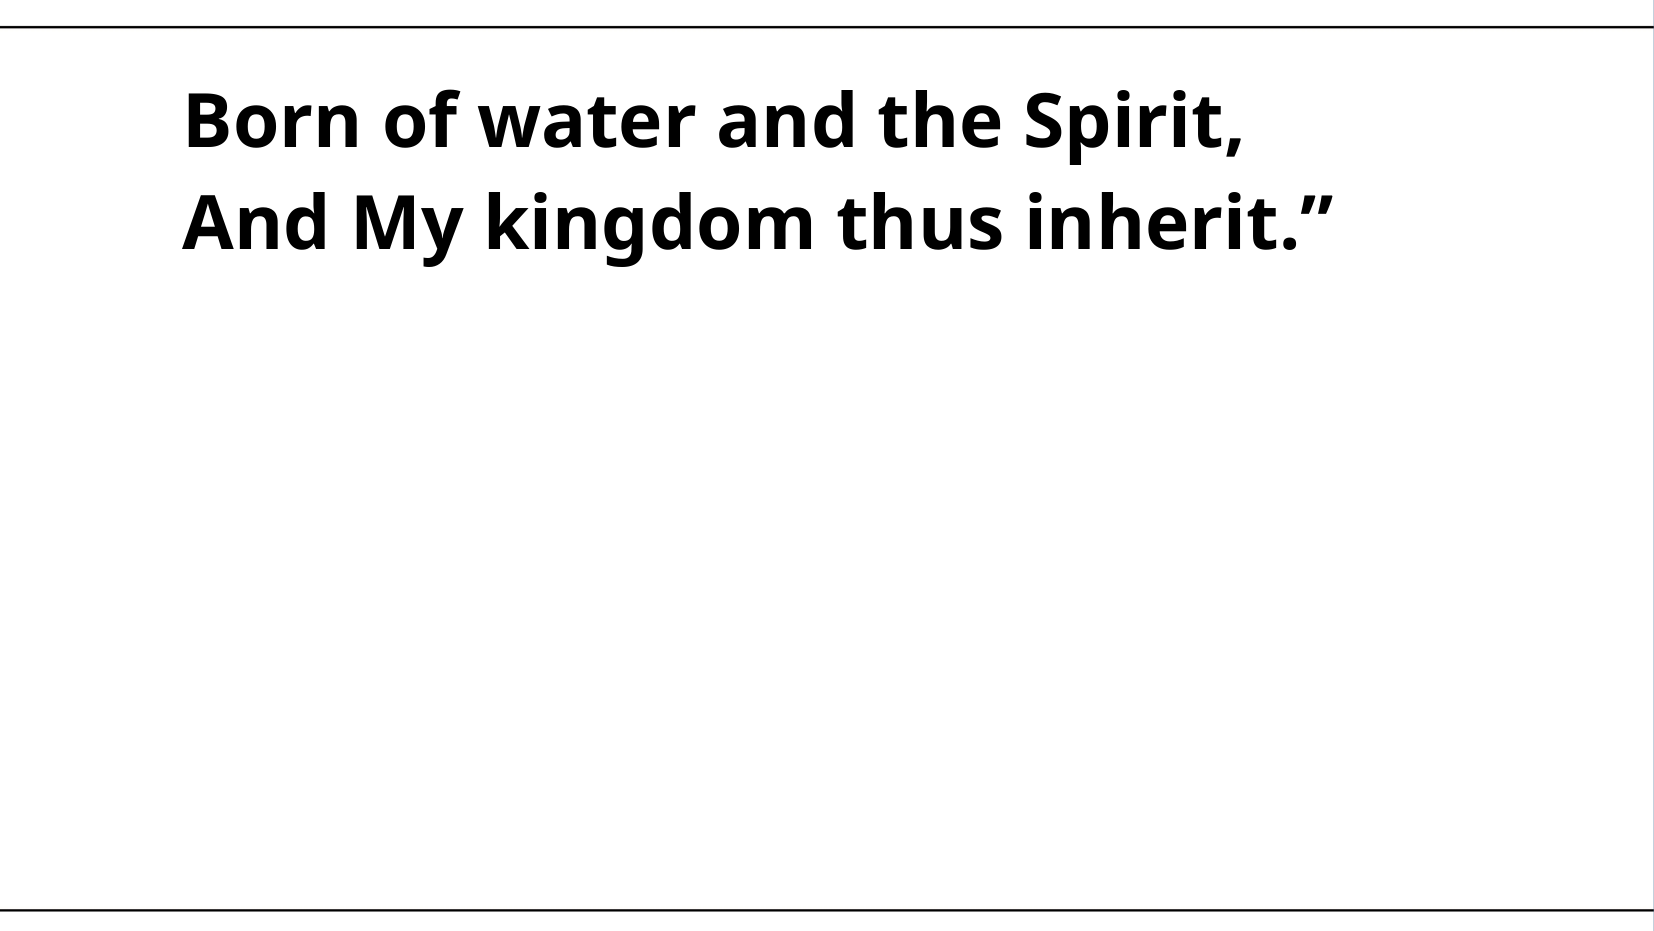

Born of water and the Spirit,
 And My kingdom thus inherit.”